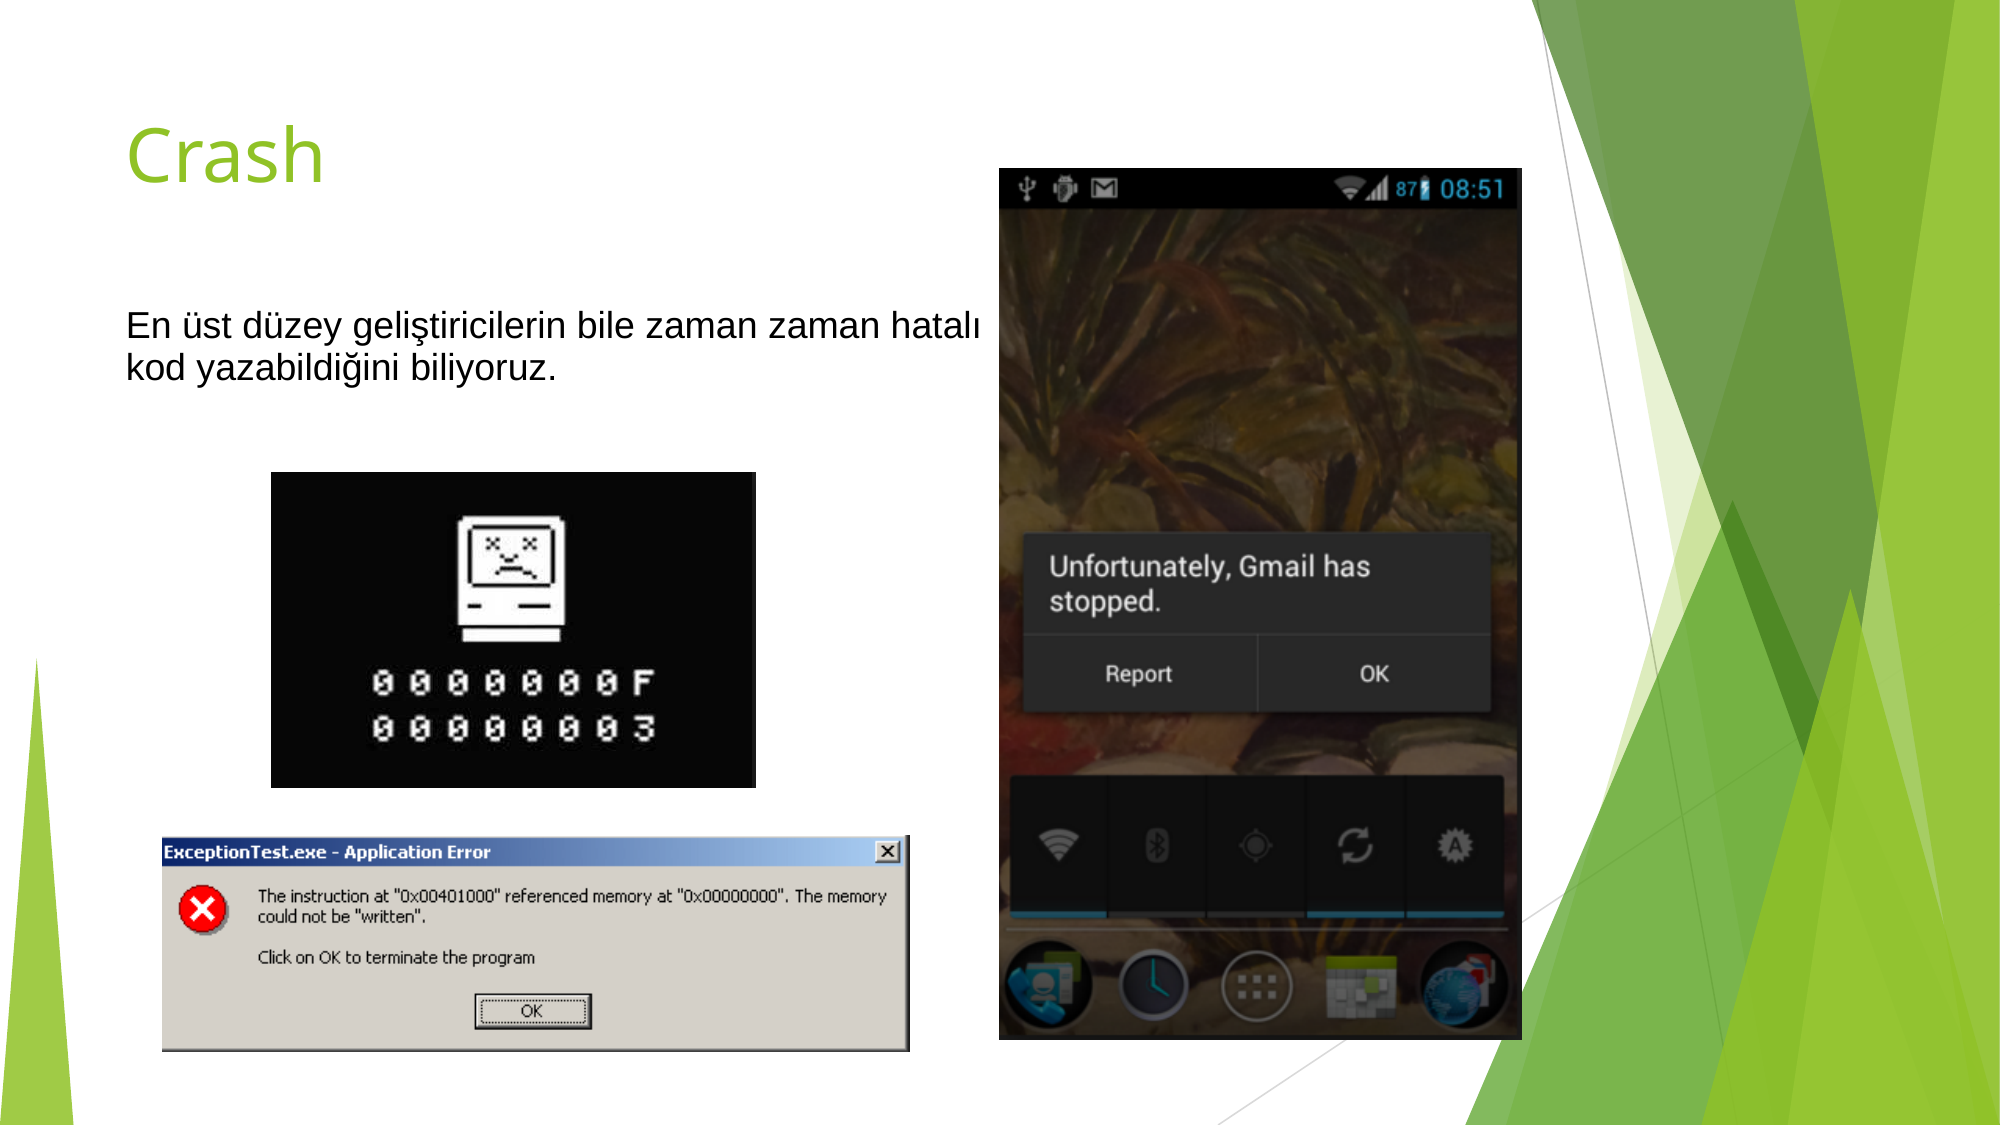

# Crash
En üst düzey geliştiricilerin bile zaman zaman hatalı kod yazabildiğini biliyoruz.